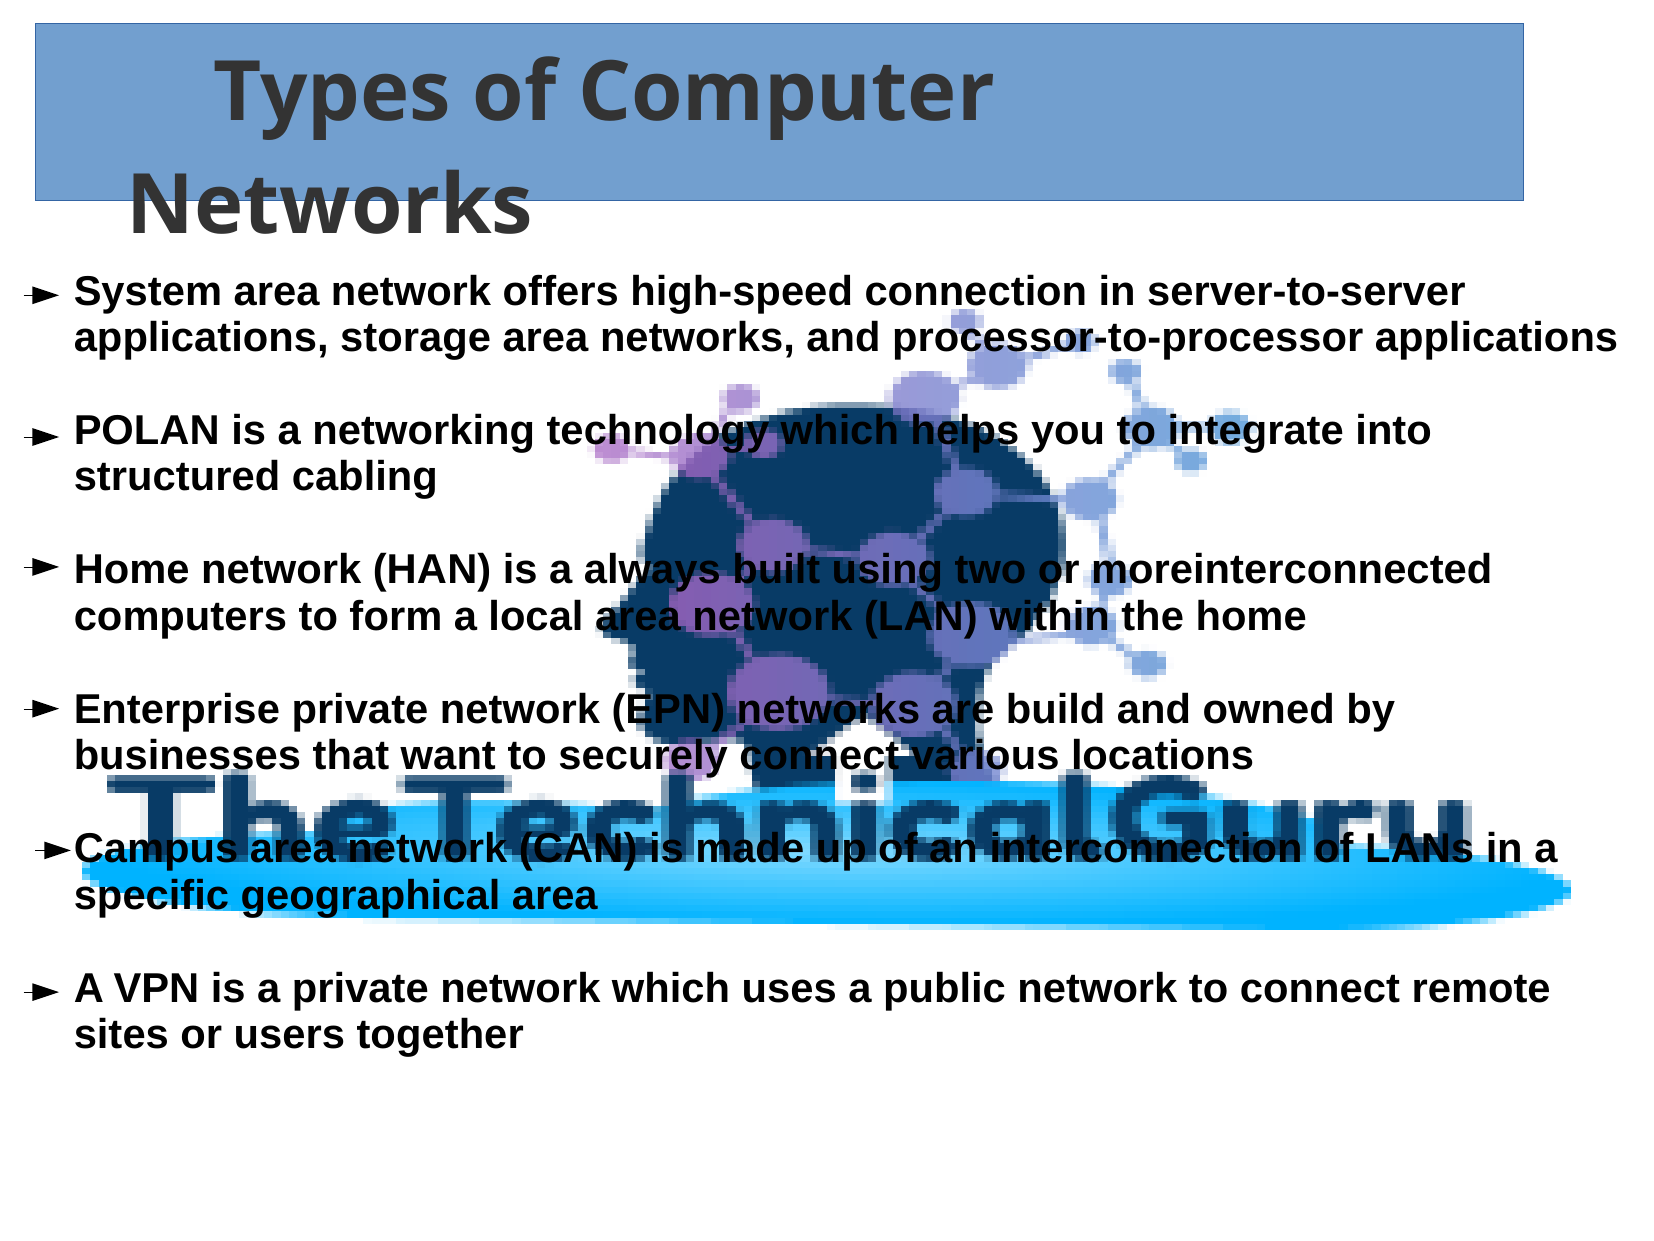

Types of Computer Networks
System area network offers high-speed connection in server-to-server applications, storage area networks, and processor-to-processor applications
POLAN is a networking technology which helps you to integrate into structured cabling
Home network (HAN) is a always built using two or moreinterconnected computers to form a local area network (LAN) within the home
Enterprise private network (EPN) networks are build and owned by businesses that want to securely connect various locations
Campus area network (CAN) is made up of an interconnection of LANs in a specific geographical area
A VPN is a private network which uses a public network to connect remote sites or users together